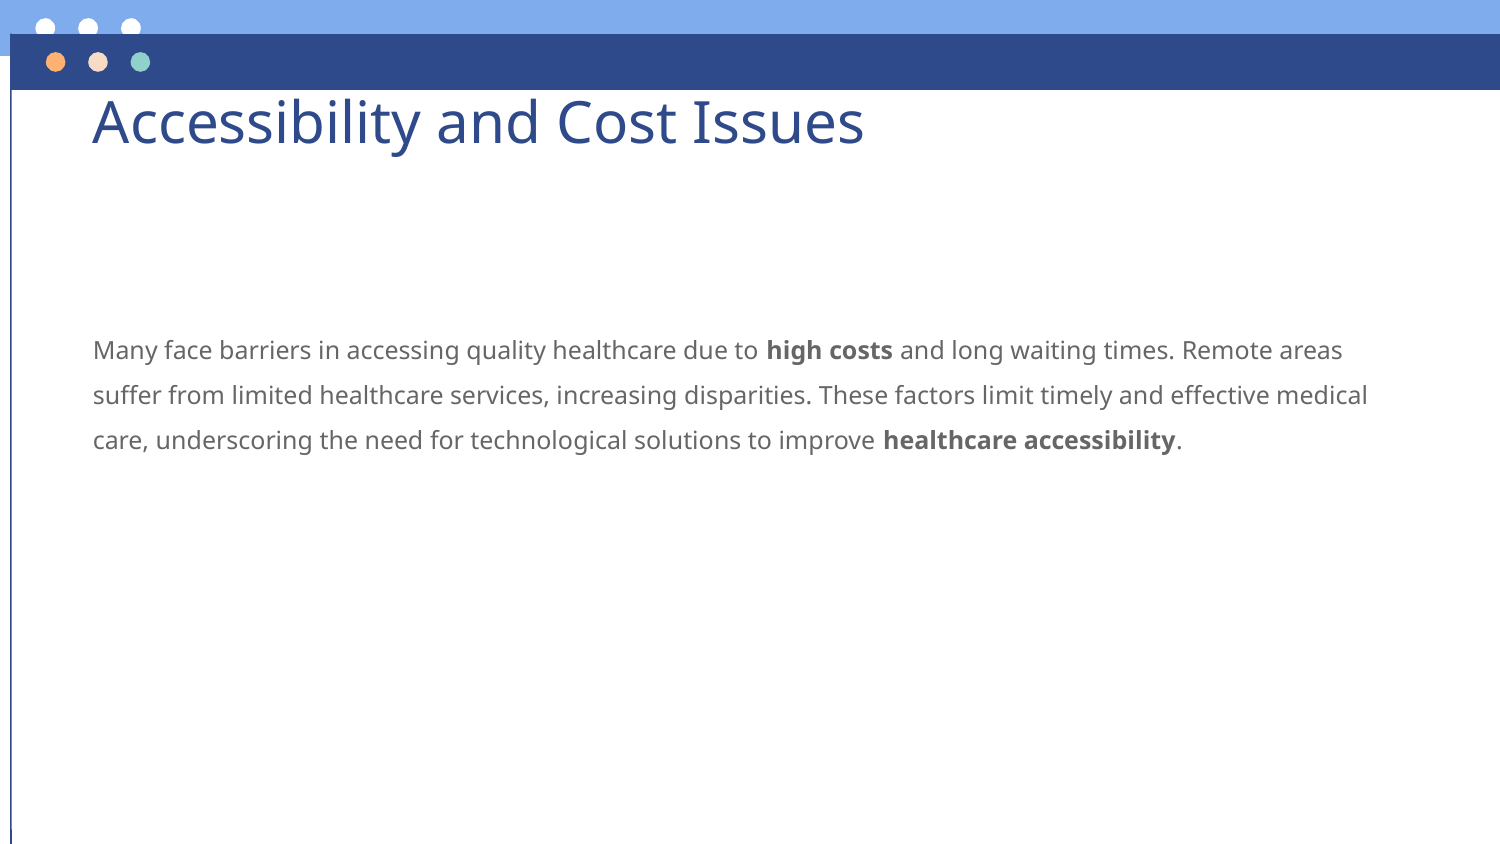

Accessibility and Cost Issues
Many face barriers in accessing quality healthcare due to high costs and long waiting times. Remote areas suffer from limited healthcare services, increasing disparities. These factors limit timely and effective medical care, underscoring the need for technological solutions to improve healthcare accessibility.